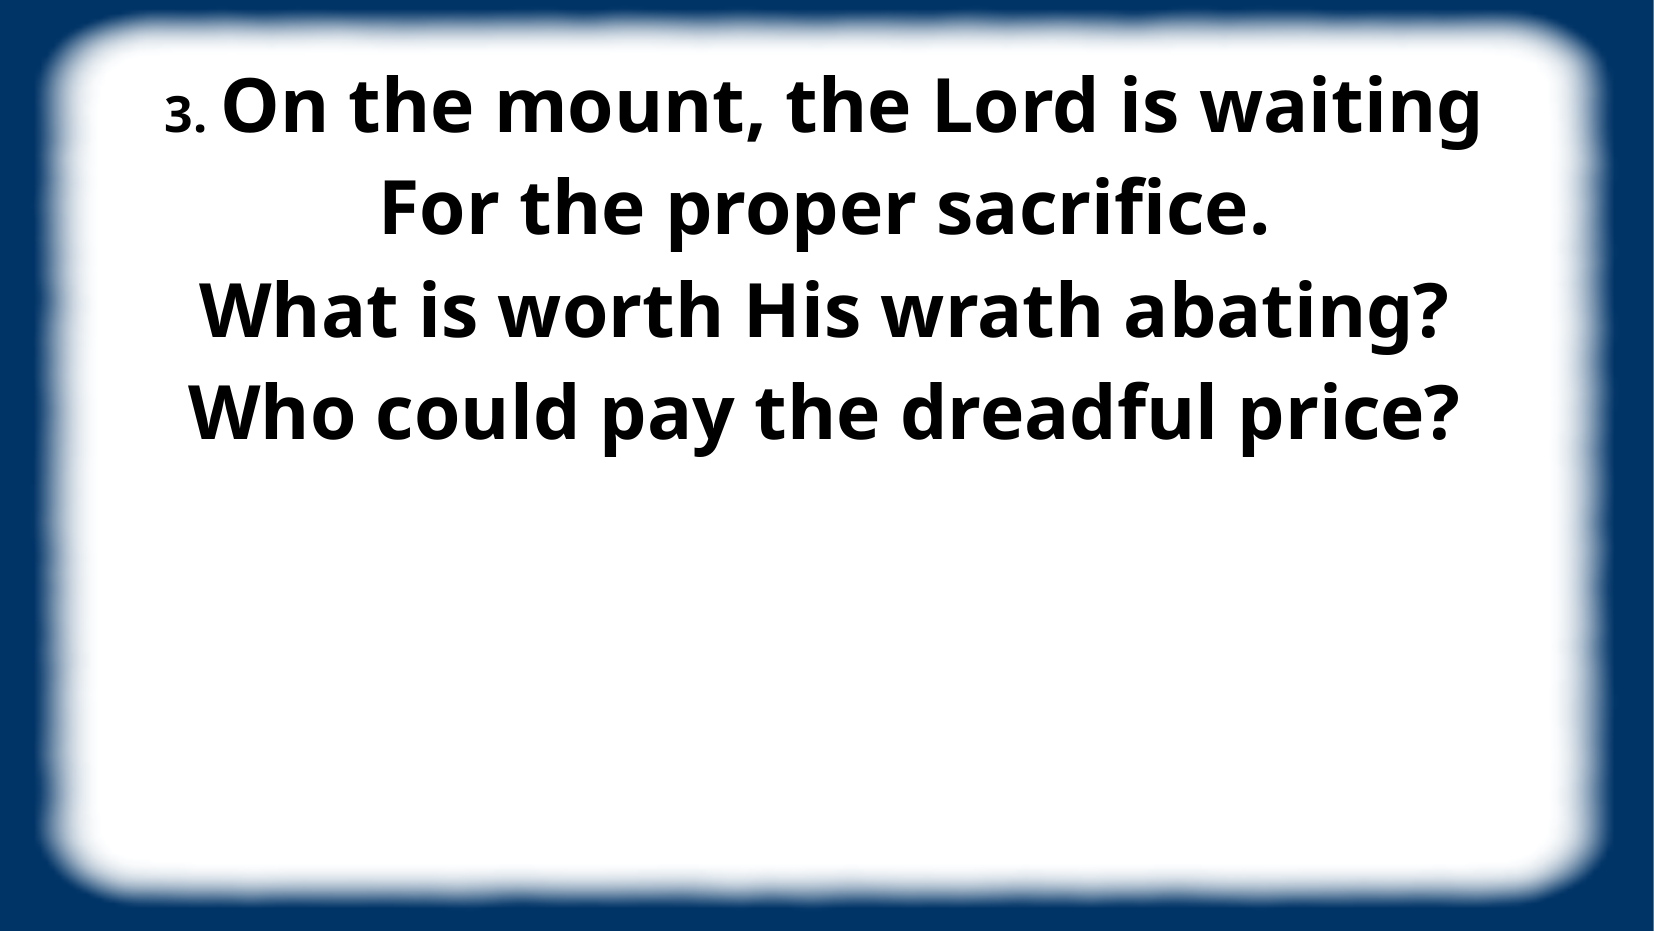

3. On the mount, the Lord is waiting
For the proper sacrifice.
What is worth His wrath abating?
Who could pay the dreadful price?